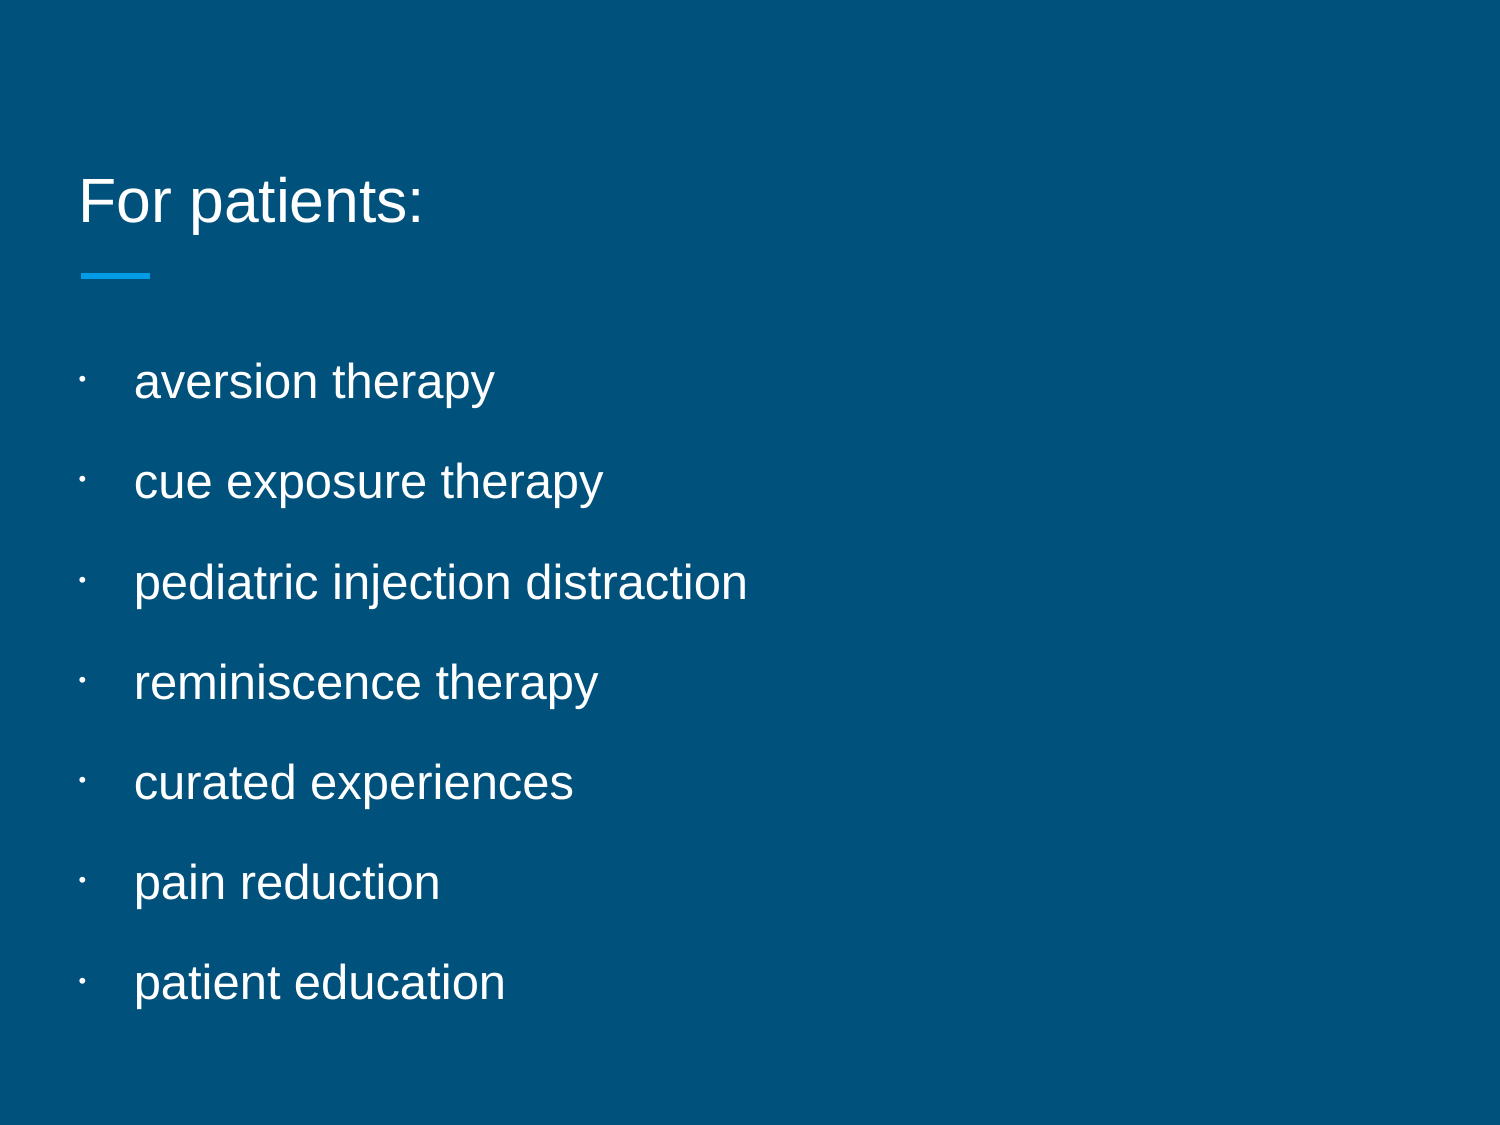

# For patients:
aversion therapy
cue exposure therapy
pediatric injection distraction
reminiscence therapy
curated experiences
pain reduction
patient education